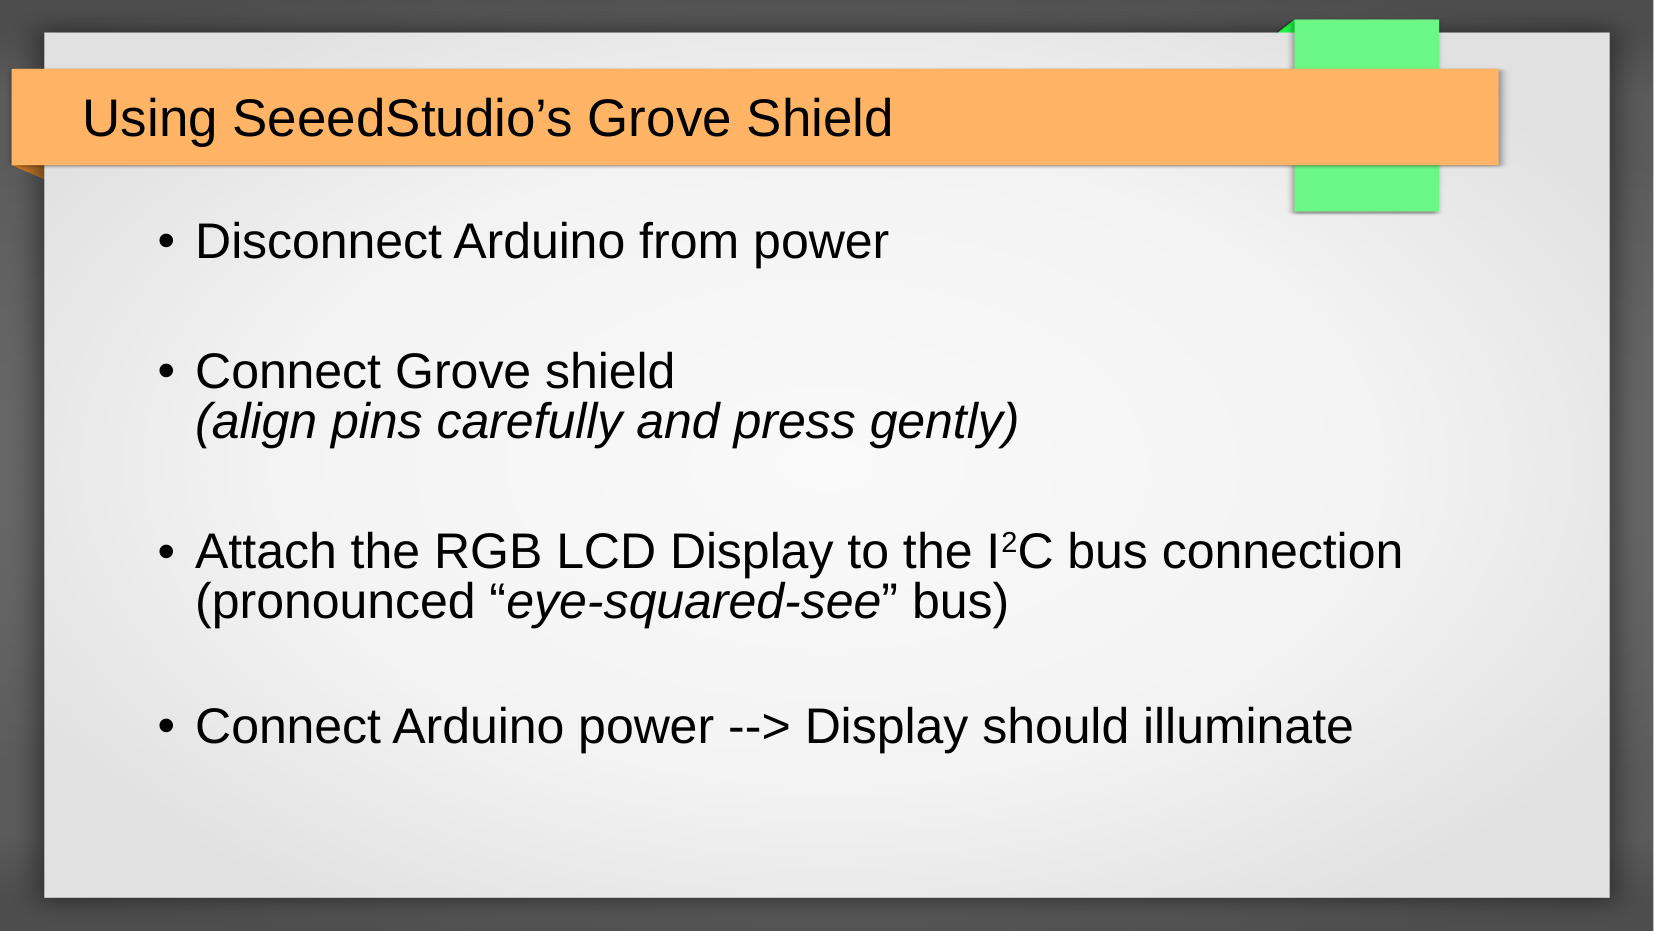

# Using SeeedStudio’s Grove Shield
Disconnect Arduino from power
Connect Grove shield
(align pins carefully and press gently)
Attach the RGB LCD Display to the I2C bus connection
(pronounced “eye-squared-see” bus)
Connect Arduino power --> Display should illuminate